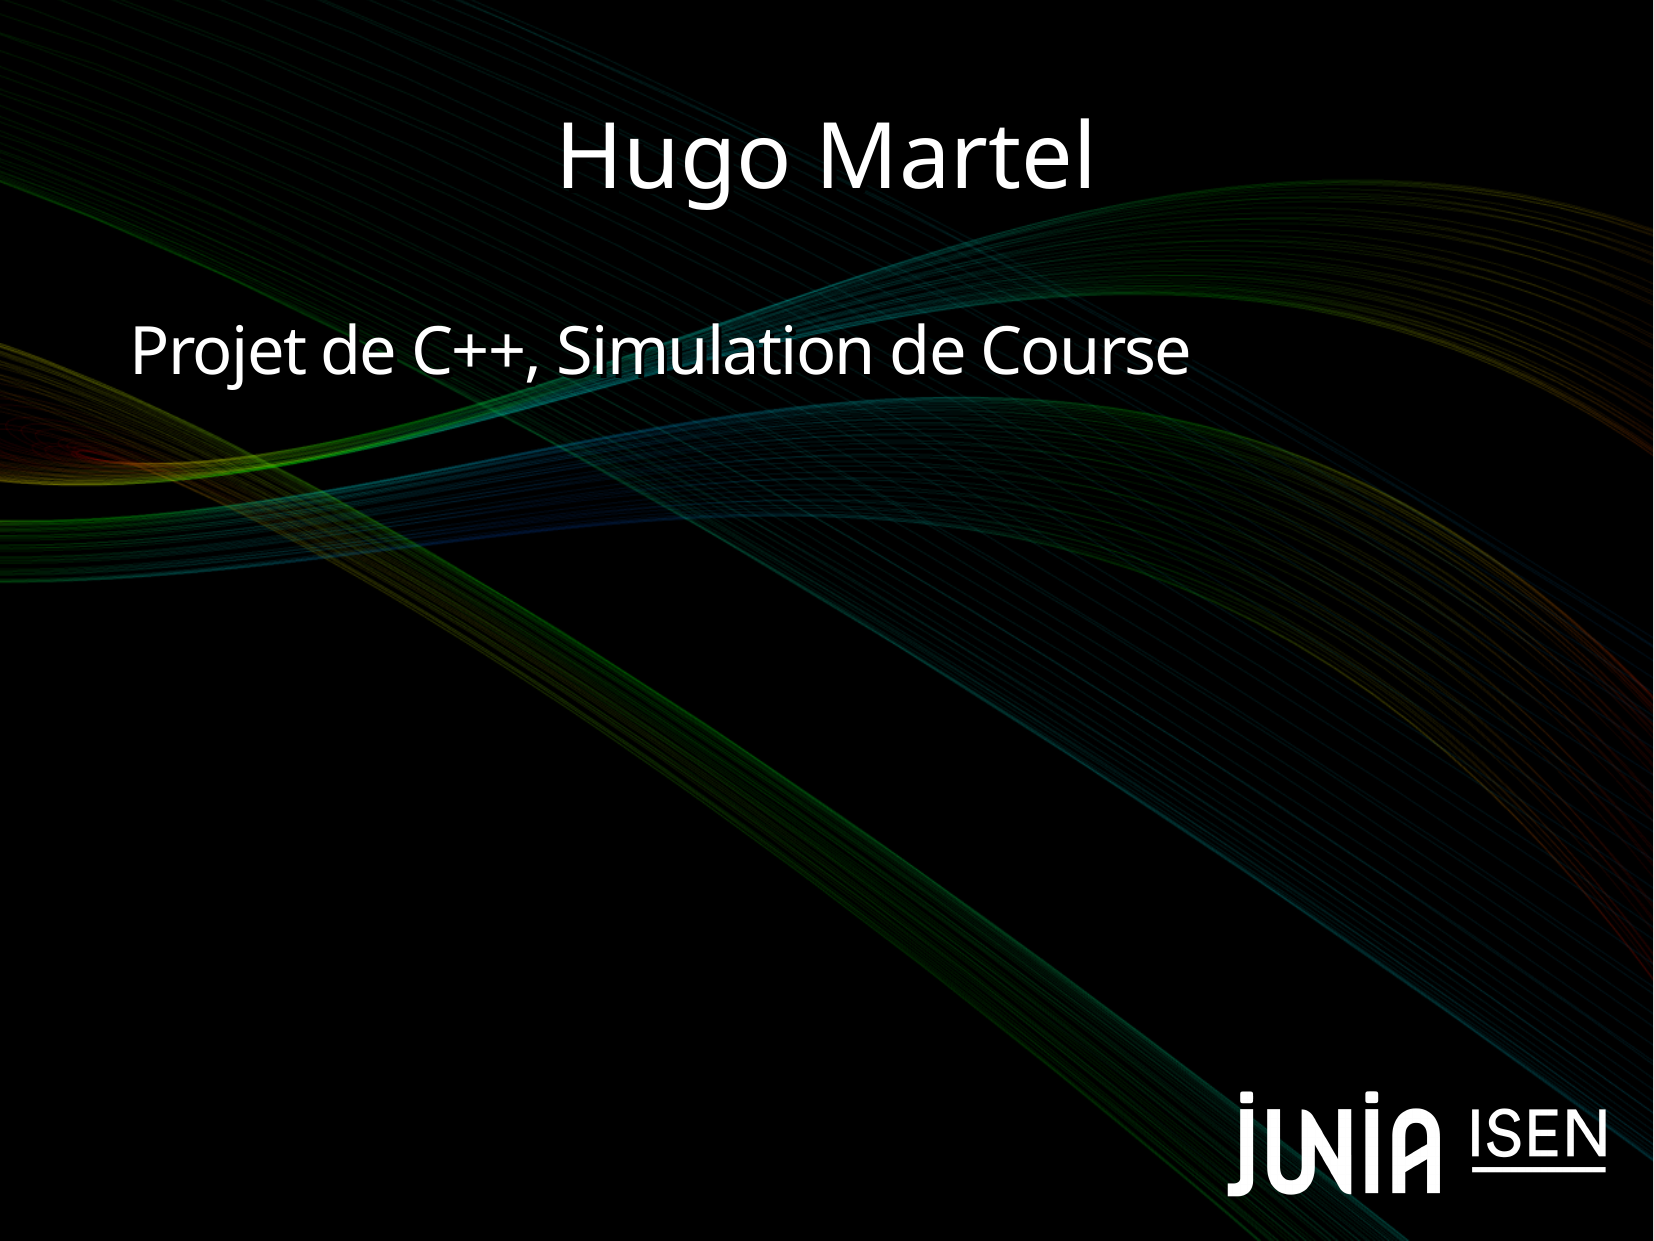

Hugo Martel
# Projet de C++, Simulation de Course